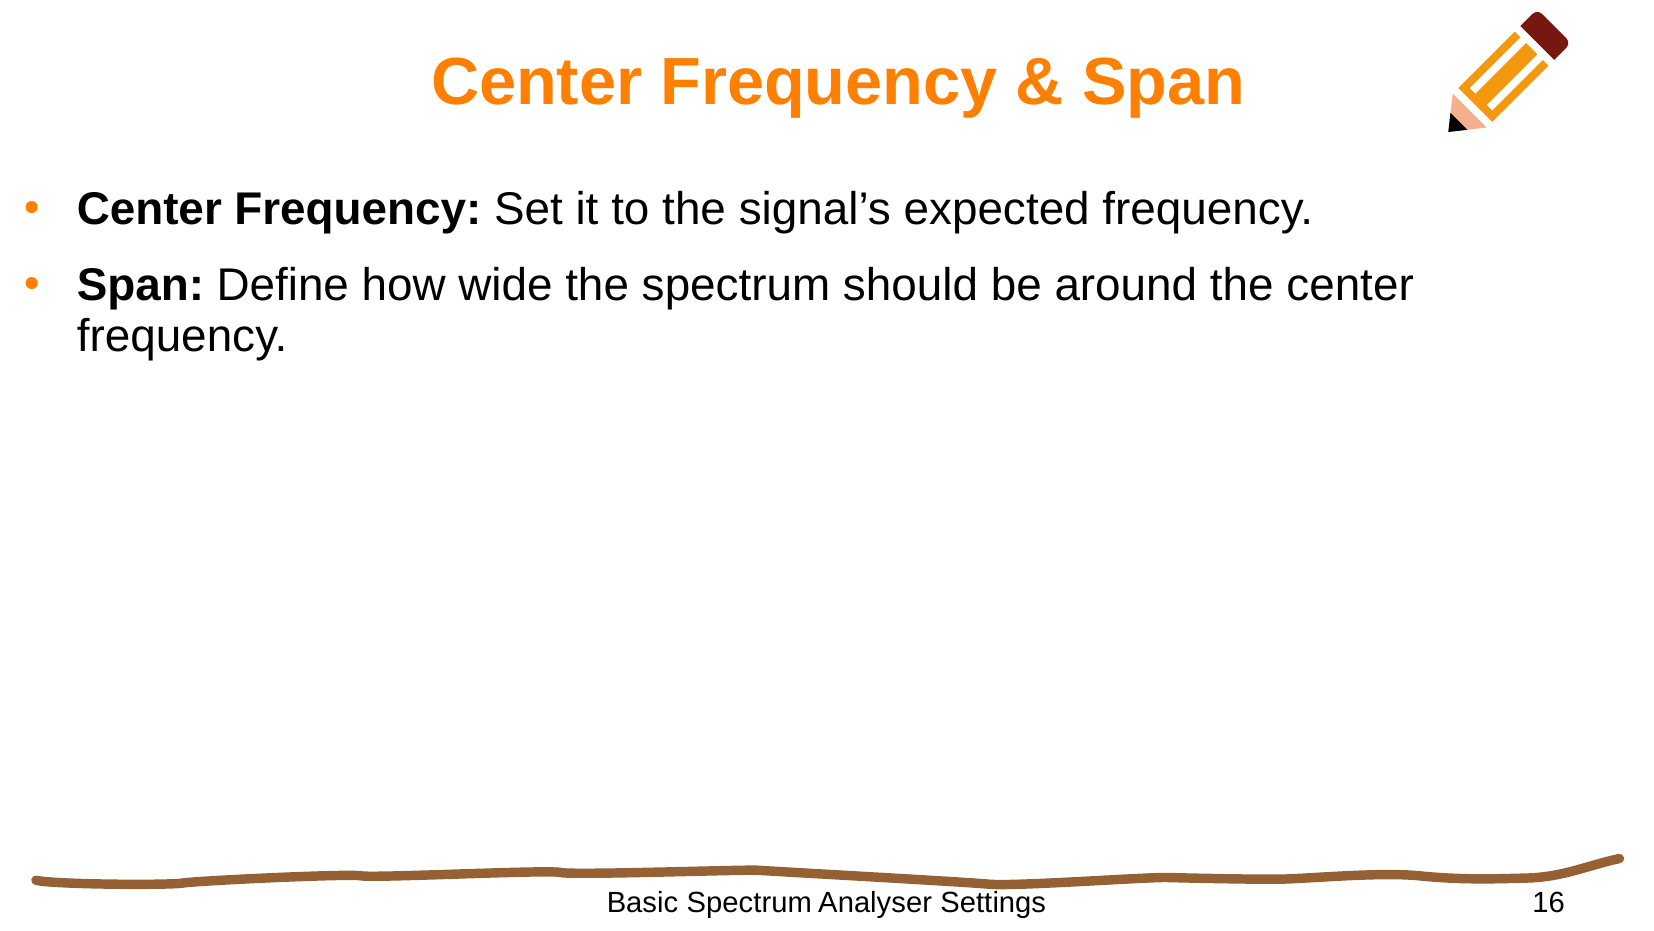

# Center Frequency & Span
Center Frequency: Set it to the signal’s expected frequency.
Span: Define how wide the spectrum should be around the center frequency.
Basic Spectrum Analyser Settings
16